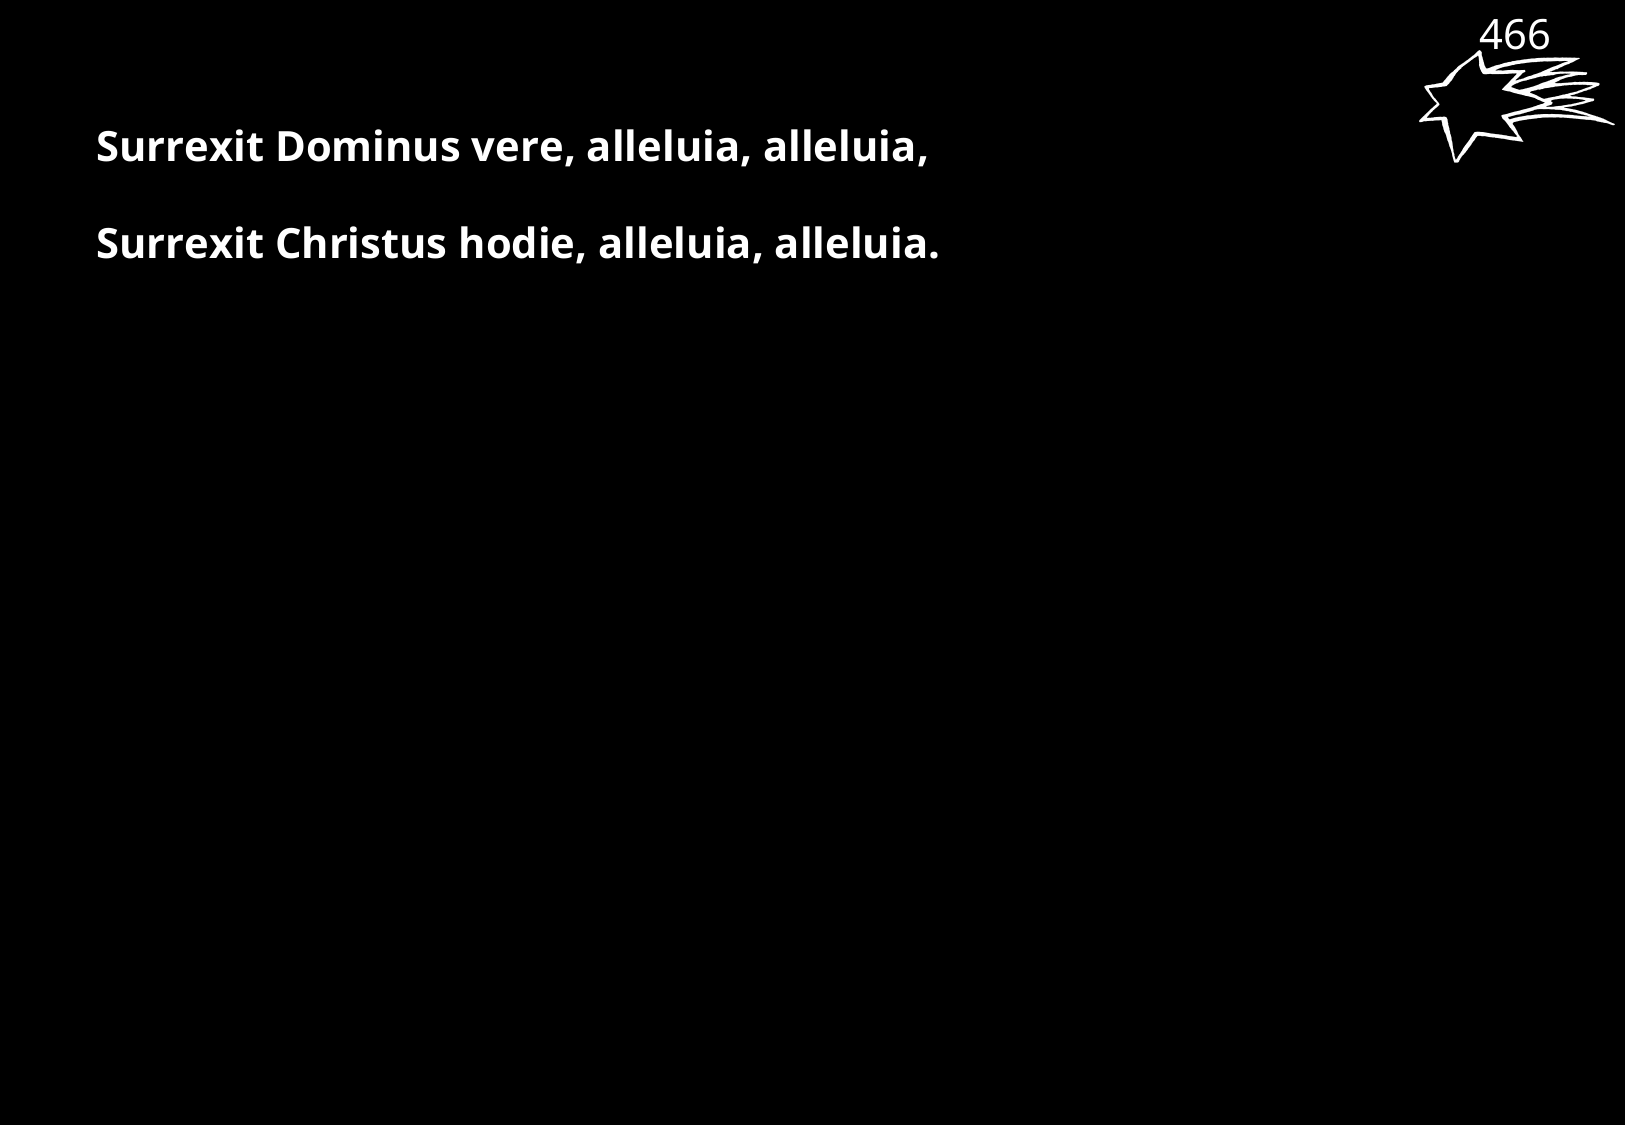

466
# Surrexit Dominus vere, alleluia, alleluia,
Surrexit Christus hodie, alleluia, alleluia.